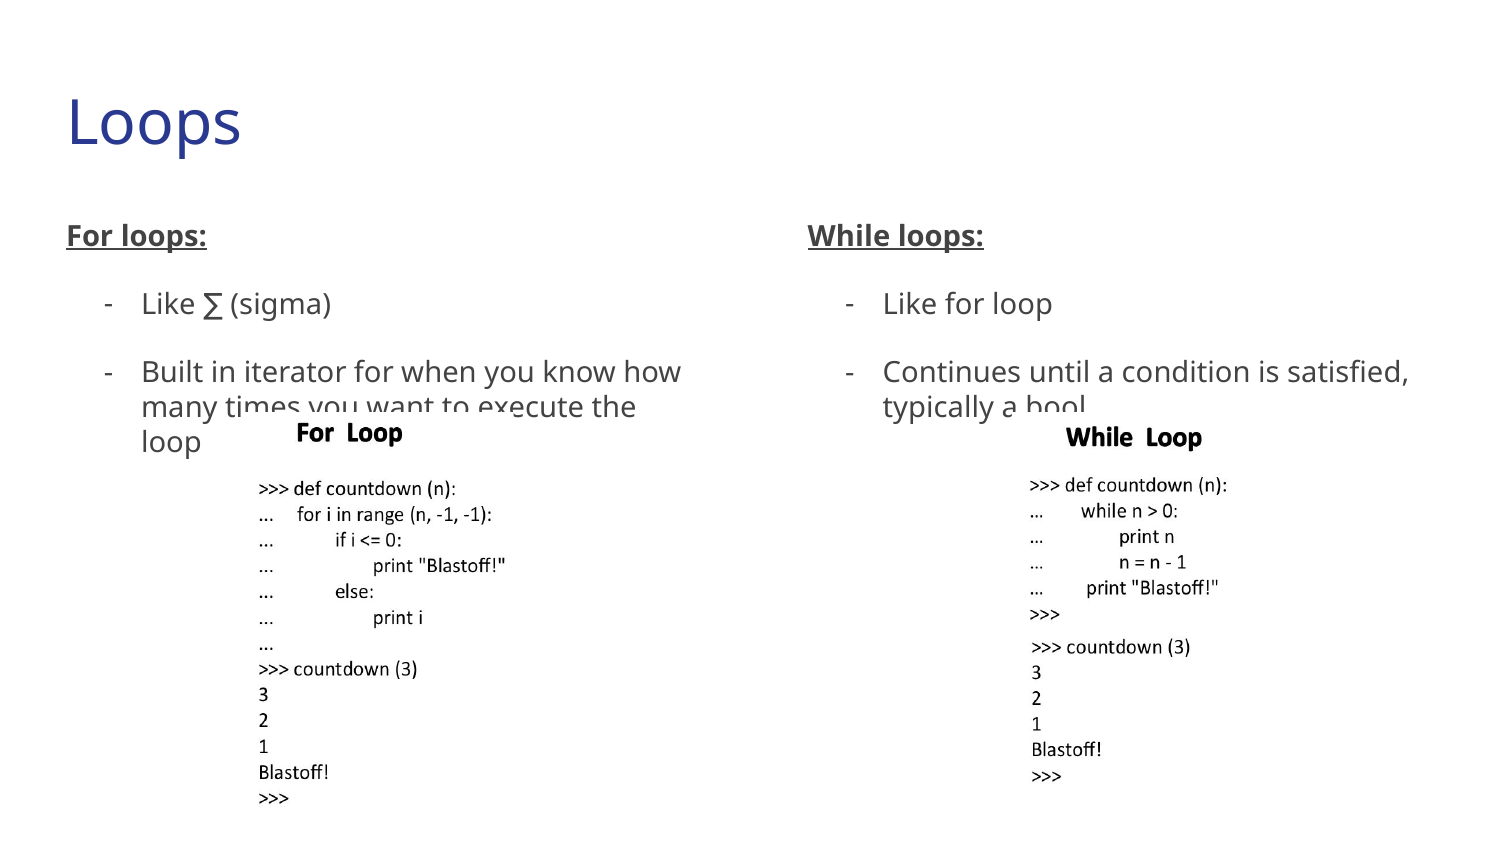

# Loops
For loops:
Like ∑ (sigma)
Built in iterator for when you know how many times you want to execute the loop
While loops:
Like for loop
Continues until a condition is satisfied, typically a bool